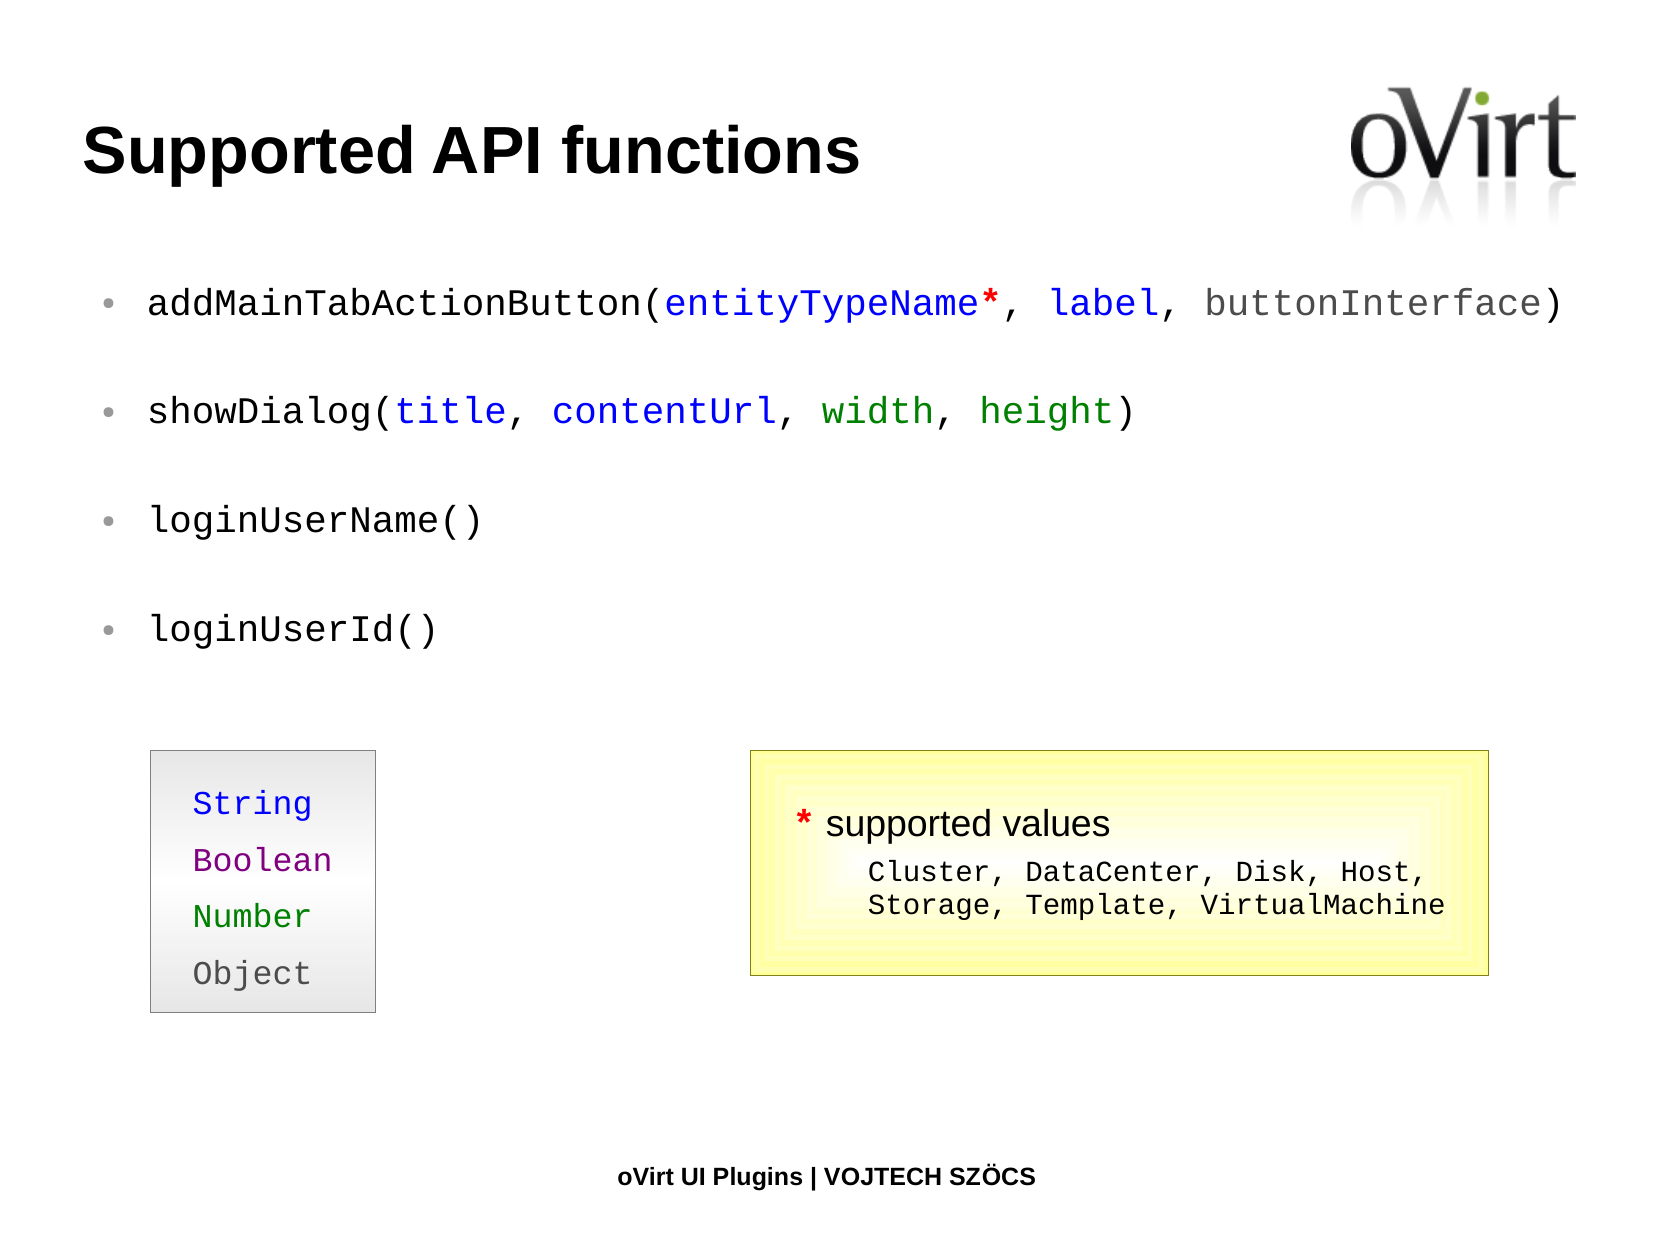

# Supported API functions
addMainTabActionButton(entityTypeName*, label, buttonInterface)
showDialog(title, contentUrl, width, height)
loginUserName()
loginUserId()
* supported values
	Cluster, DataCenter, Disk, Host,
	Storage, Template, VirtualMachine
String
Boolean
Number
Object